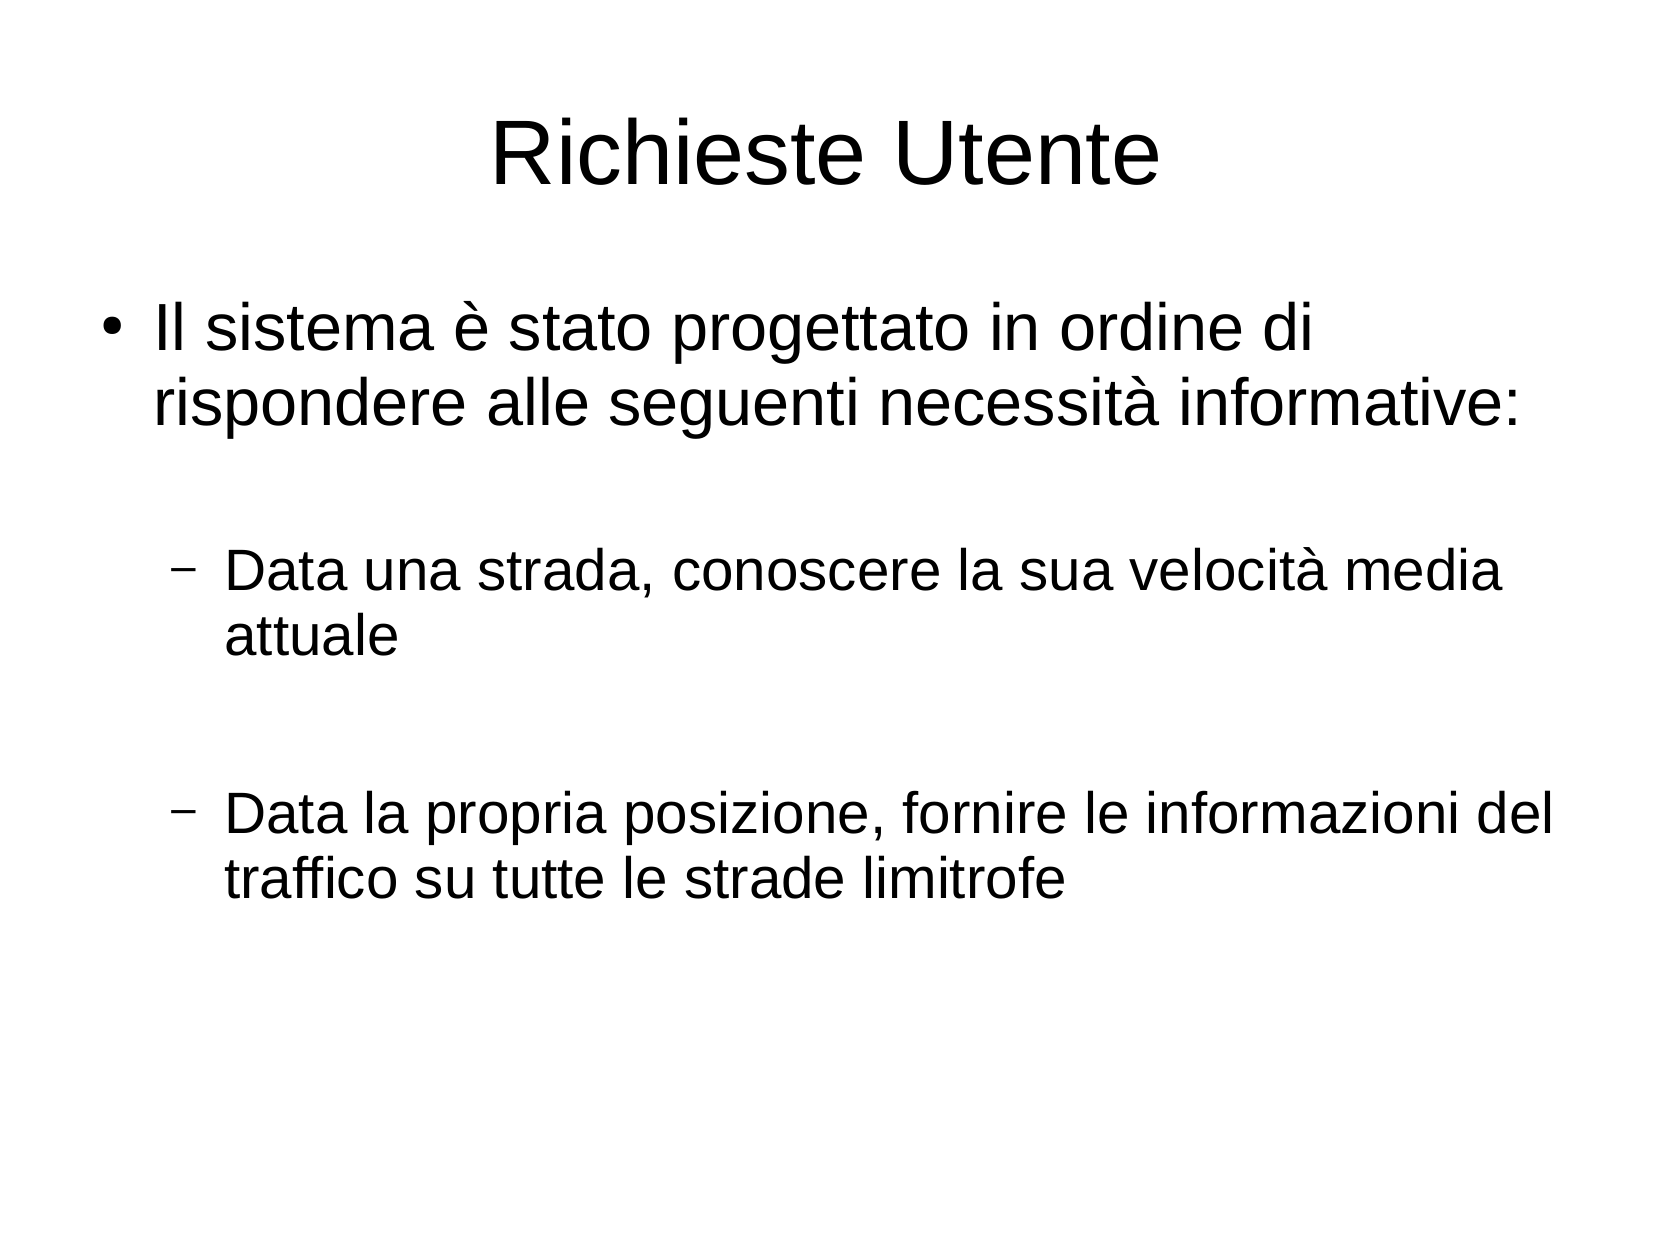

# Richieste Utente
Il sistema è stato progettato in ordine di rispondere alle seguenti necessità informative:
Data una strada, conoscere la sua velocità media attuale
Data la propria posizione, fornire le informazioni del traffico su tutte le strade limitrofe